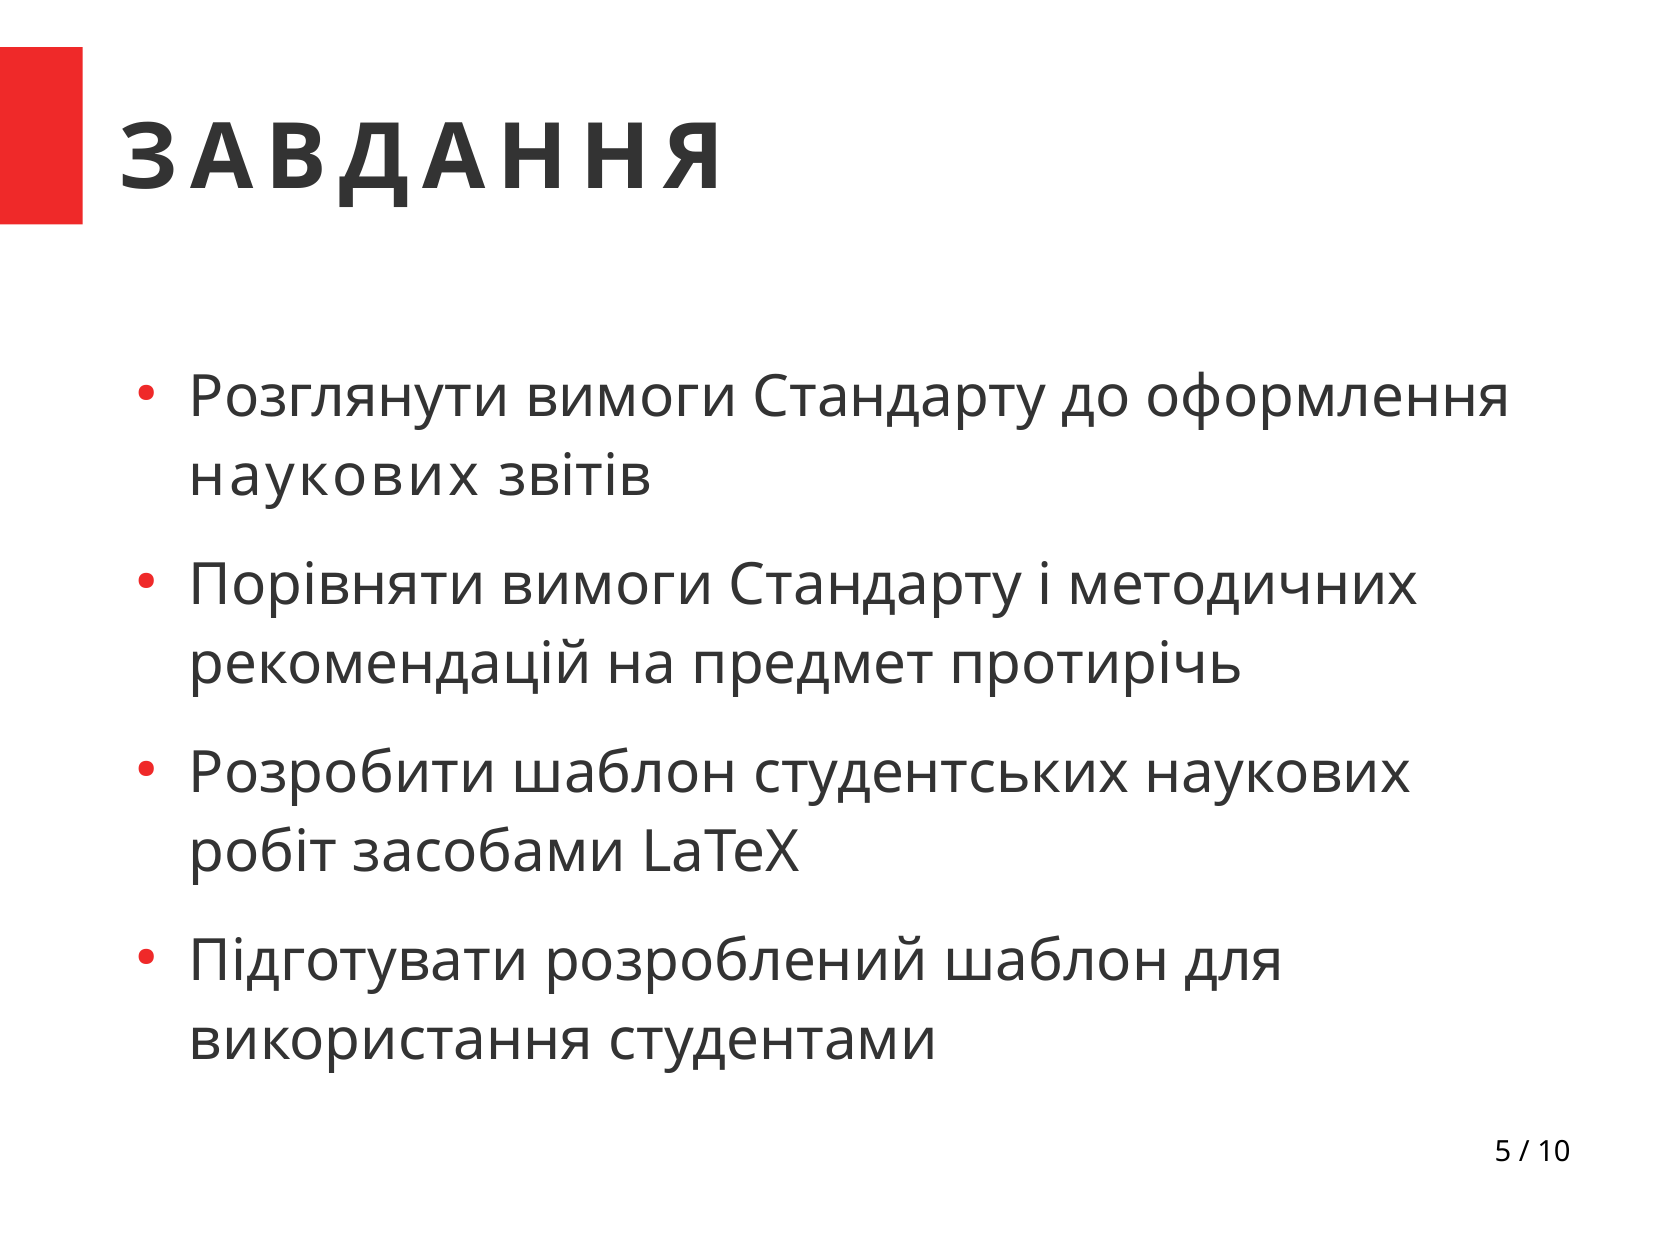

# Завдання
Розглянути вимоги Стандарту до оформлення наукових звітів
Порівняти вимоги Стандарту і методичних рекомендацій на предмет протирічь
Розробити шаблон студентських наукових робіт засобами LaTeX
Підготувати розроблений шаблон для використання студентами
5